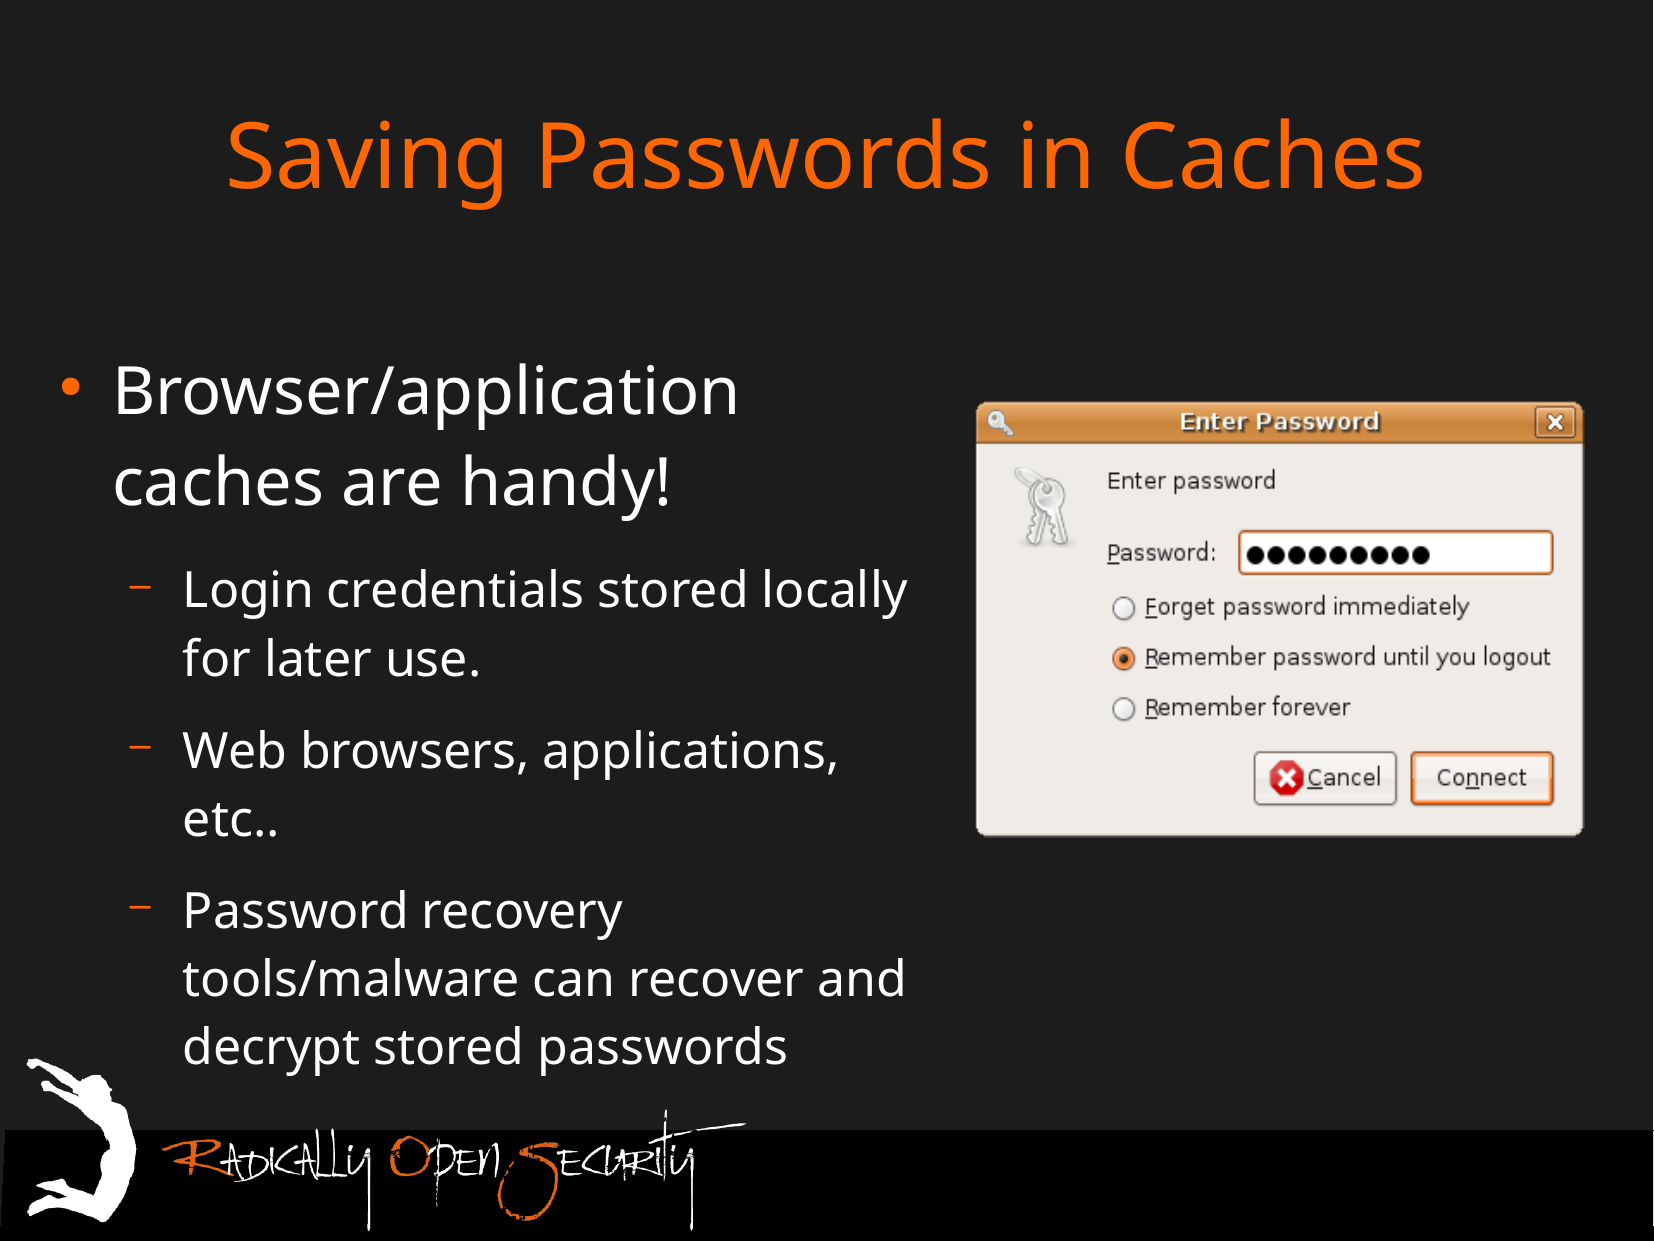

# Saving Passwords in Caches
Browser/application caches are handy!
Login credentials stored locally for later use.
Web browsers, applications, etc..
Password recovery tools/malware can recover and decrypt stored passwords